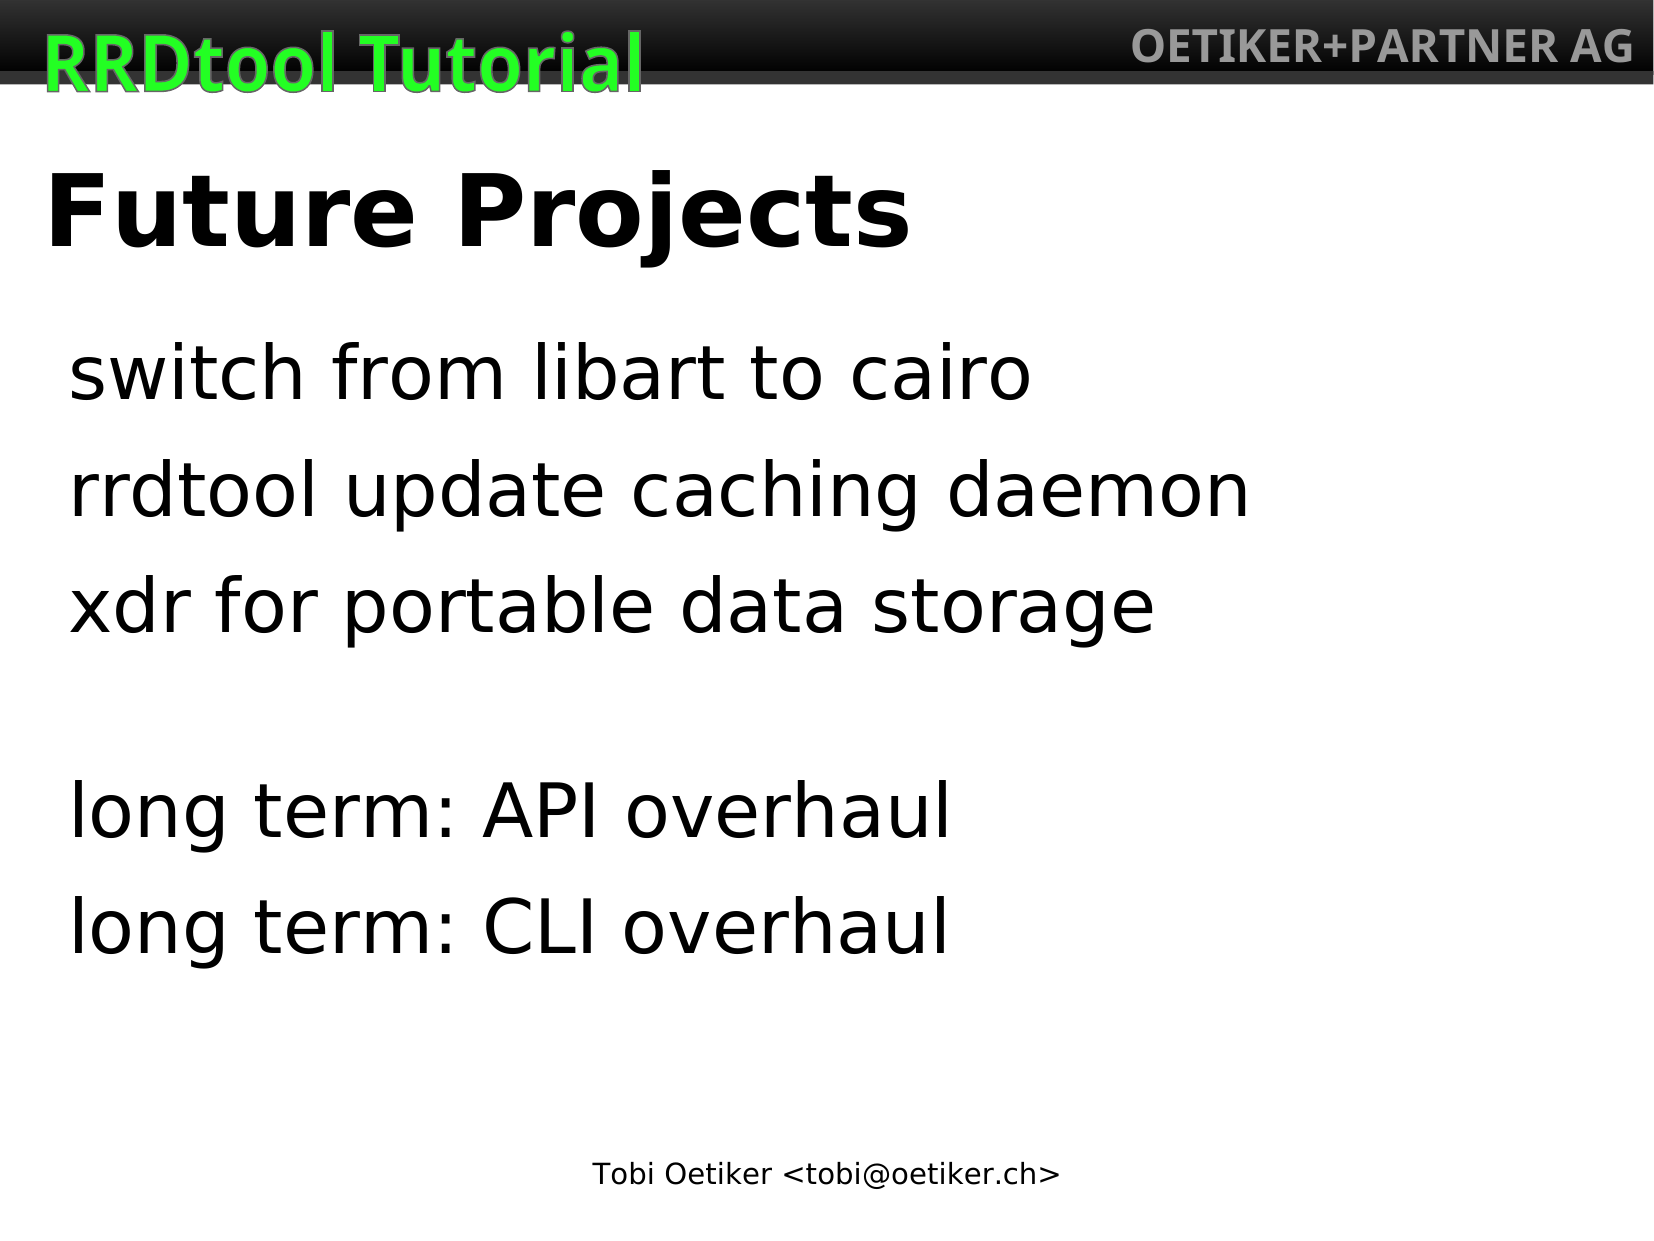

# Future Projects
switch from libart to cairo
rrdtool update caching daemon
xdr for portable data storage
long term: API overhaul
long term: CLI overhaul